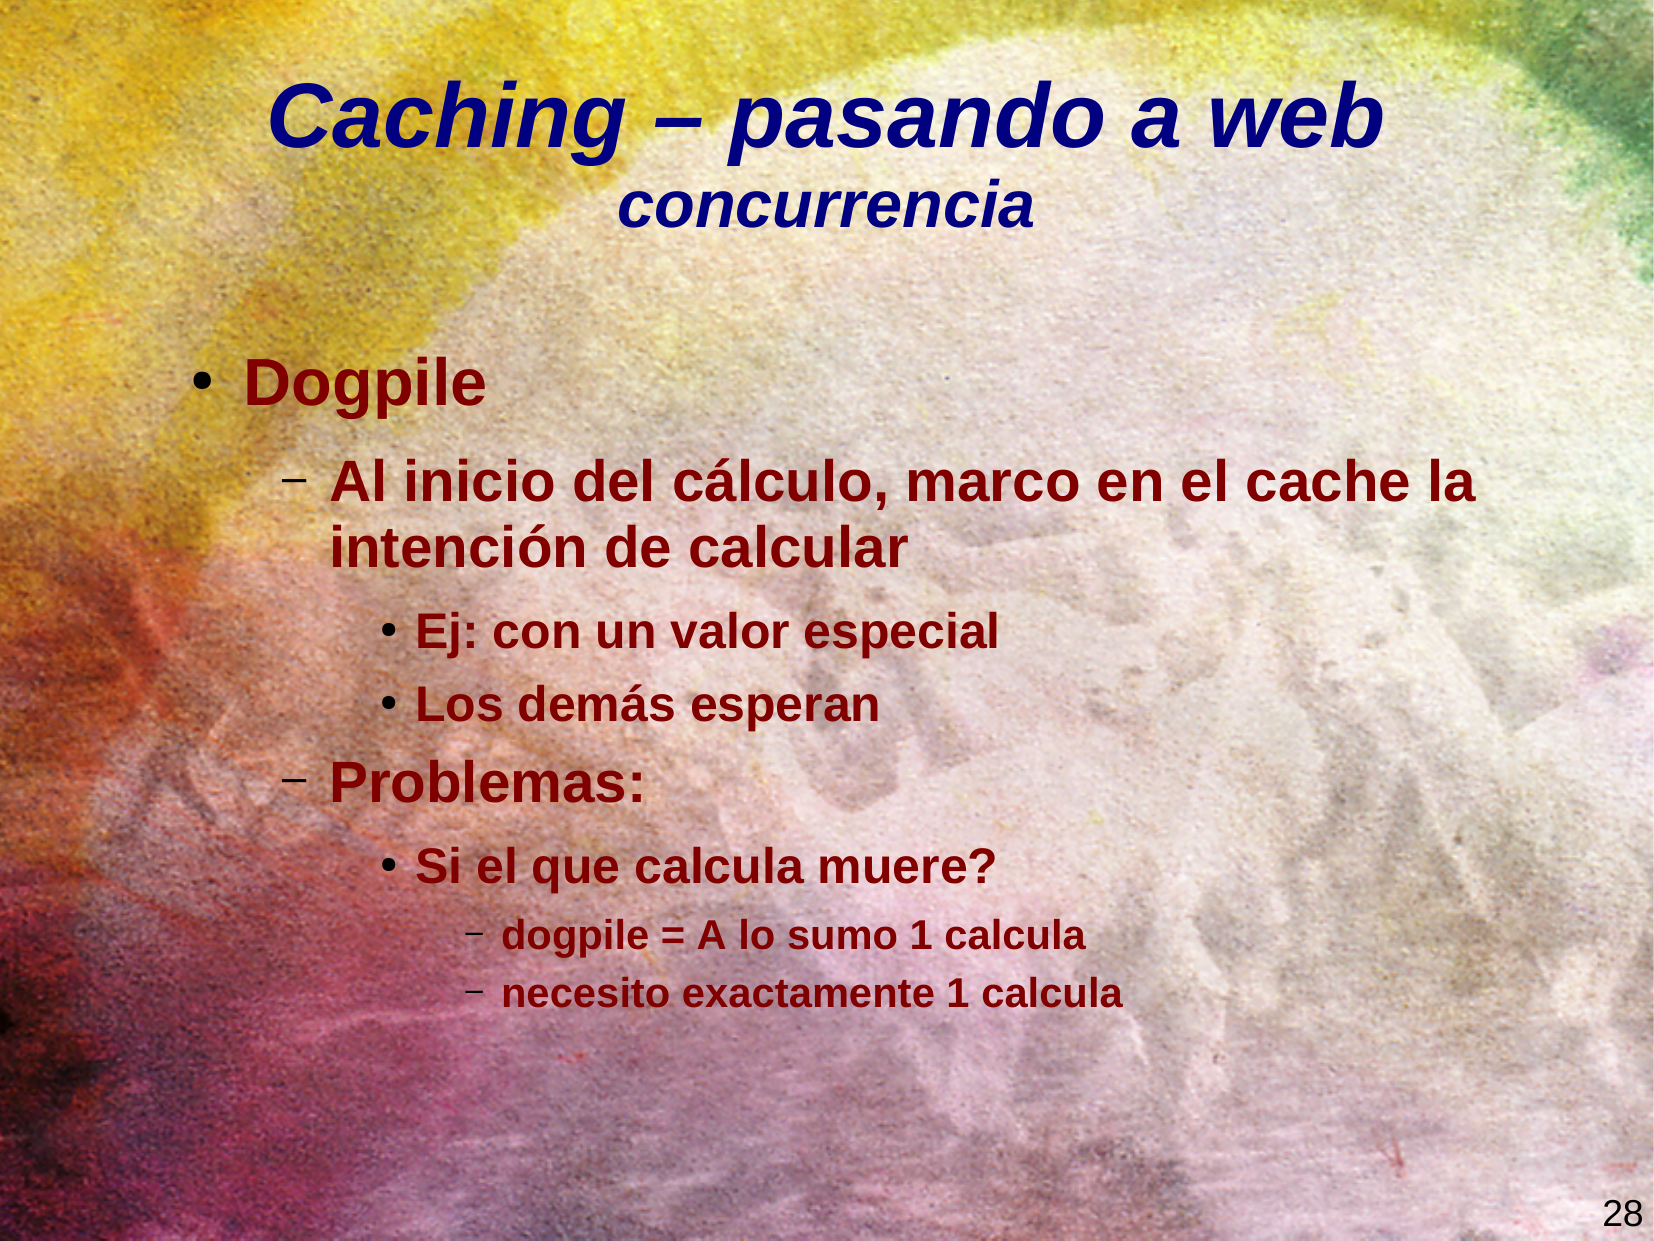

# Caching – pasando a web concurrencia
Dogpile
Al inicio del cálculo, marco en el cache la intención de calcular
Ej: con un valor especial
Los demás esperan
Problemas:
Si el que calcula muere?
dogpile = A lo sumo 1 calcula
necesito exactamente 1 calcula
28